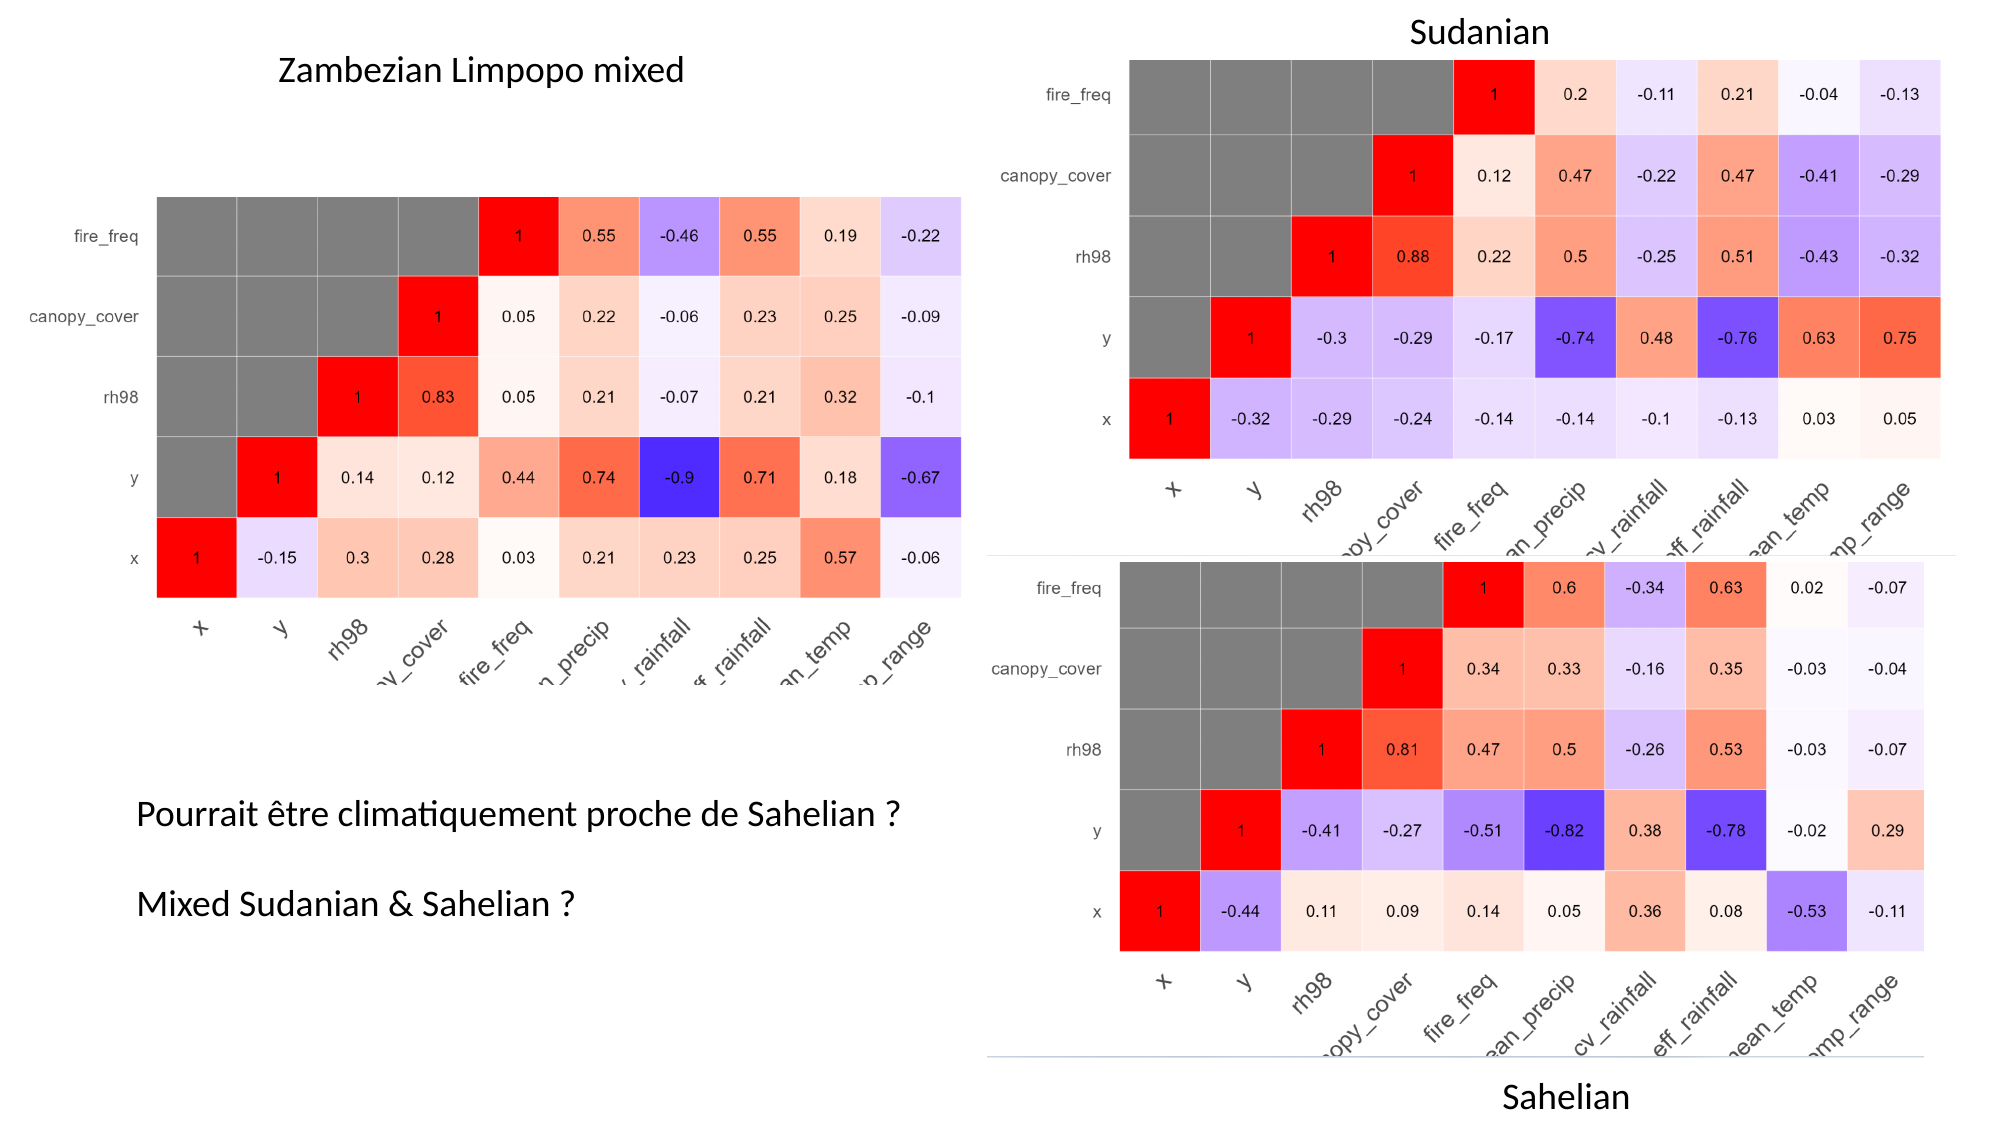

Sudanian
Zambezian Limpopo mixed
Pourrait être climatiquement proche de Sahelian ?
Mixed Sudanian & Sahelian ?
Sahelian